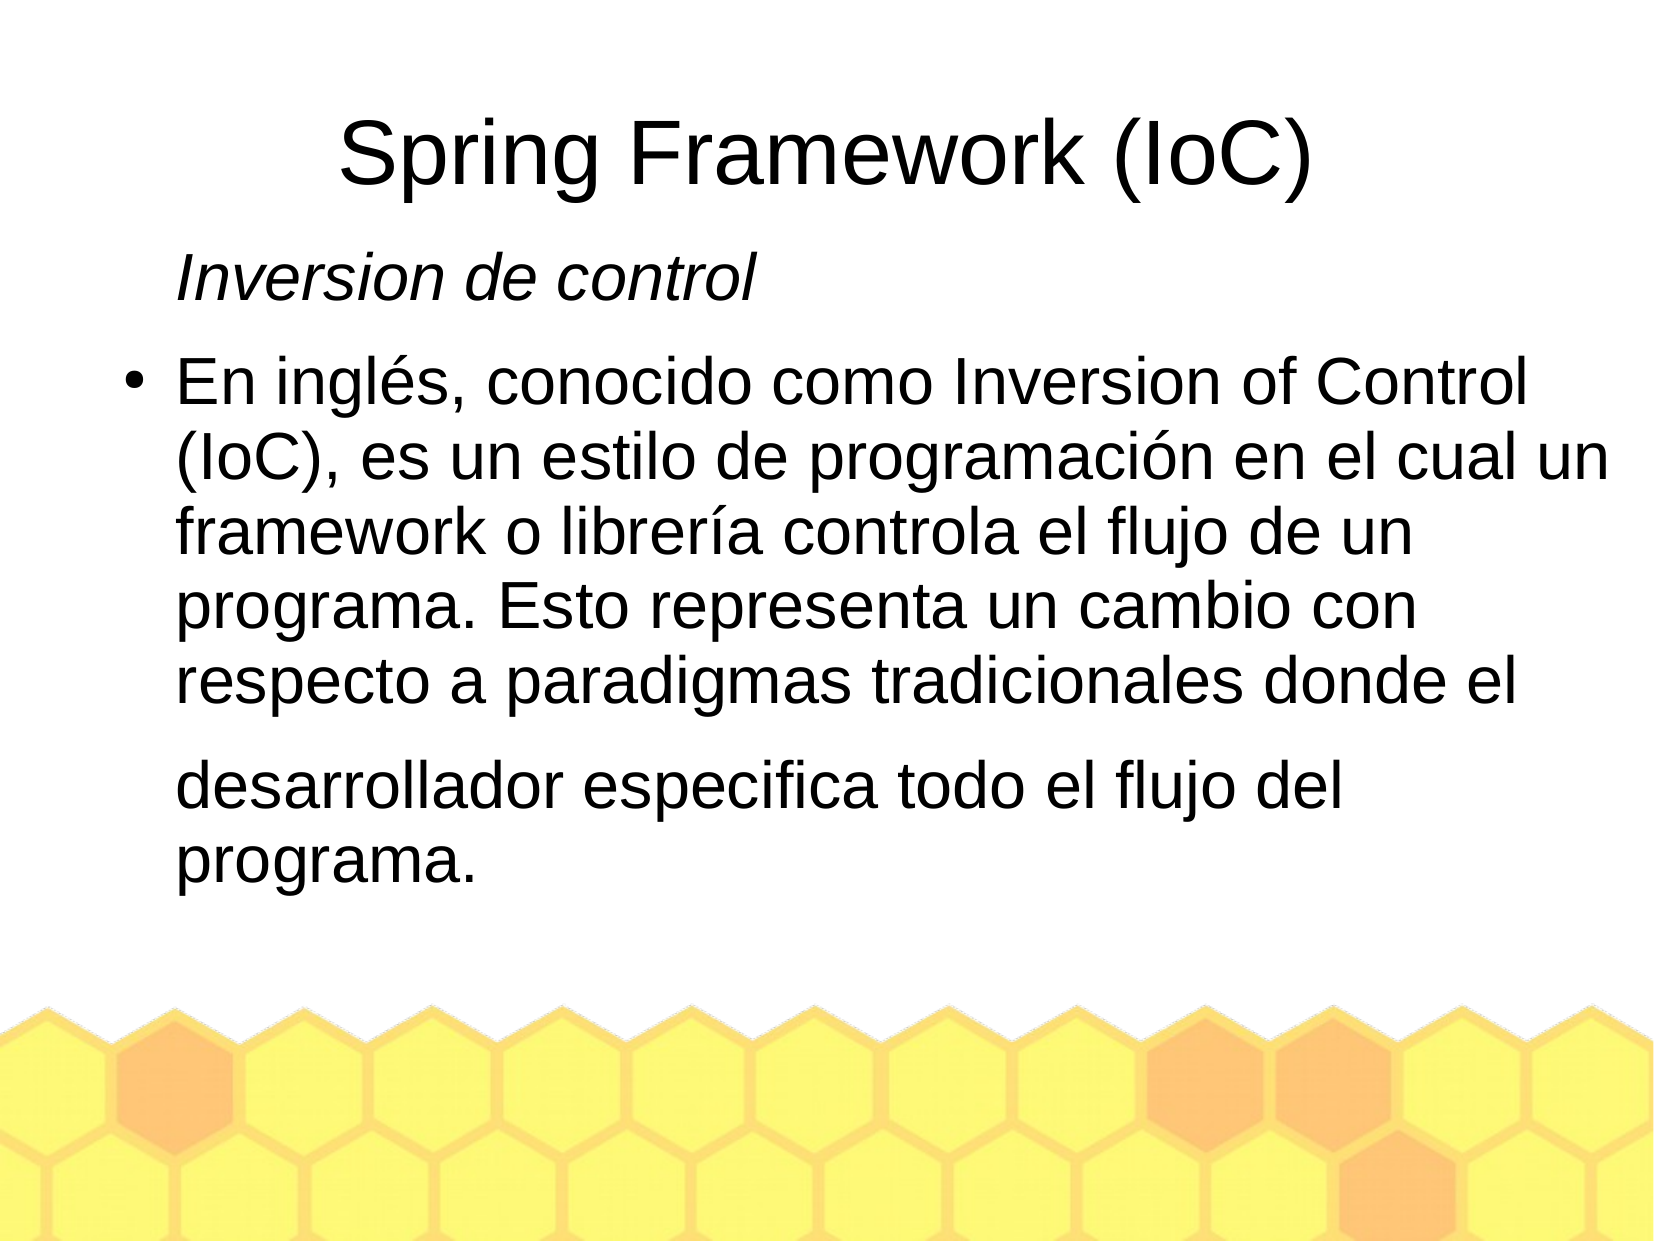

# Spring Framework (IoC)
Inversion de control
En inglés, conocido como Inversion of Control (IoC), es un estilo de programación en el cual un framework o librería controla el flujo de un programa. Esto representa un cambio con respecto a paradigmas tradicionales donde el
desarrollador especifica todo el flujo del programa.